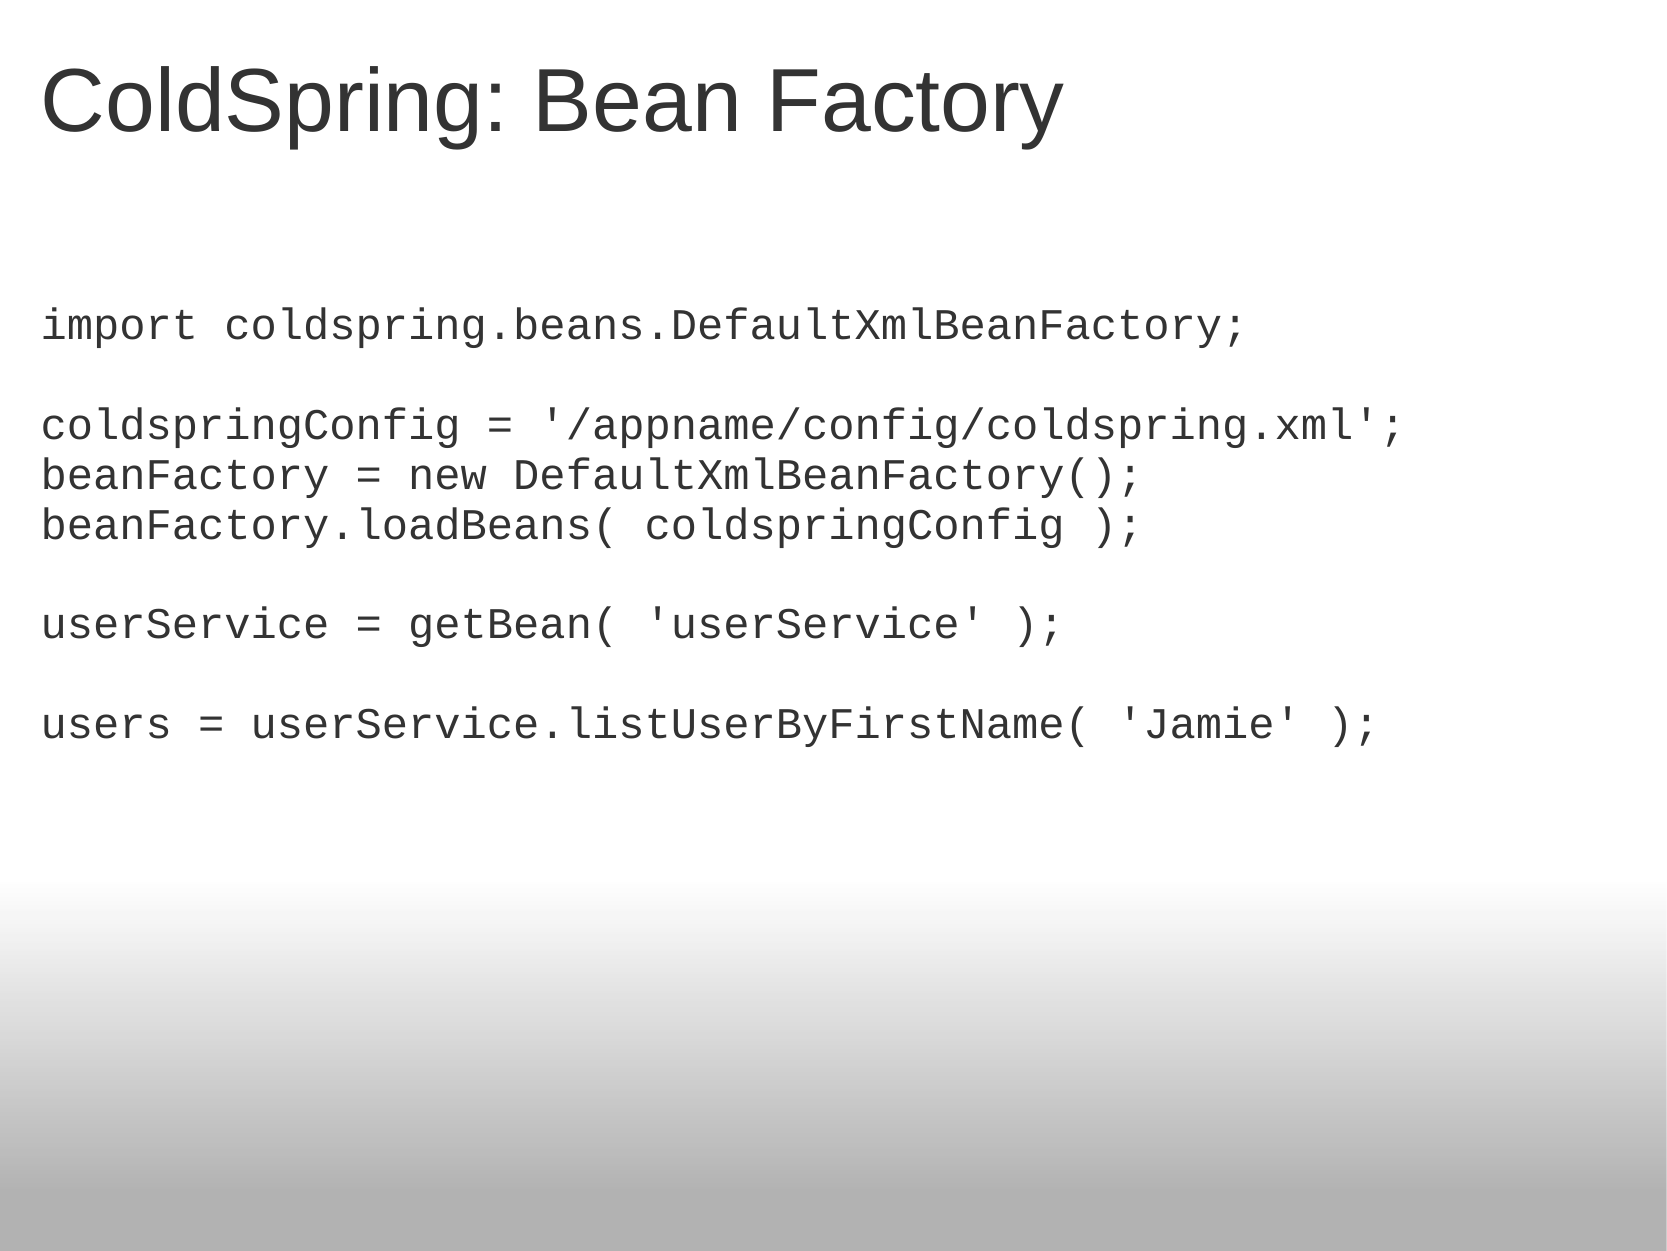

# ColdSpring: Bean Factory
import coldspring.beans.DefaultXmlBeanFactory;
coldspringConfig = '/appname/config/coldspring.xml';
beanFactory = new DefaultXmlBeanFactory();
beanFactory.loadBeans( coldspringConfig );
userService = getBean( 'userService' );
users = userService.listUserByFirstName( 'Jamie' );